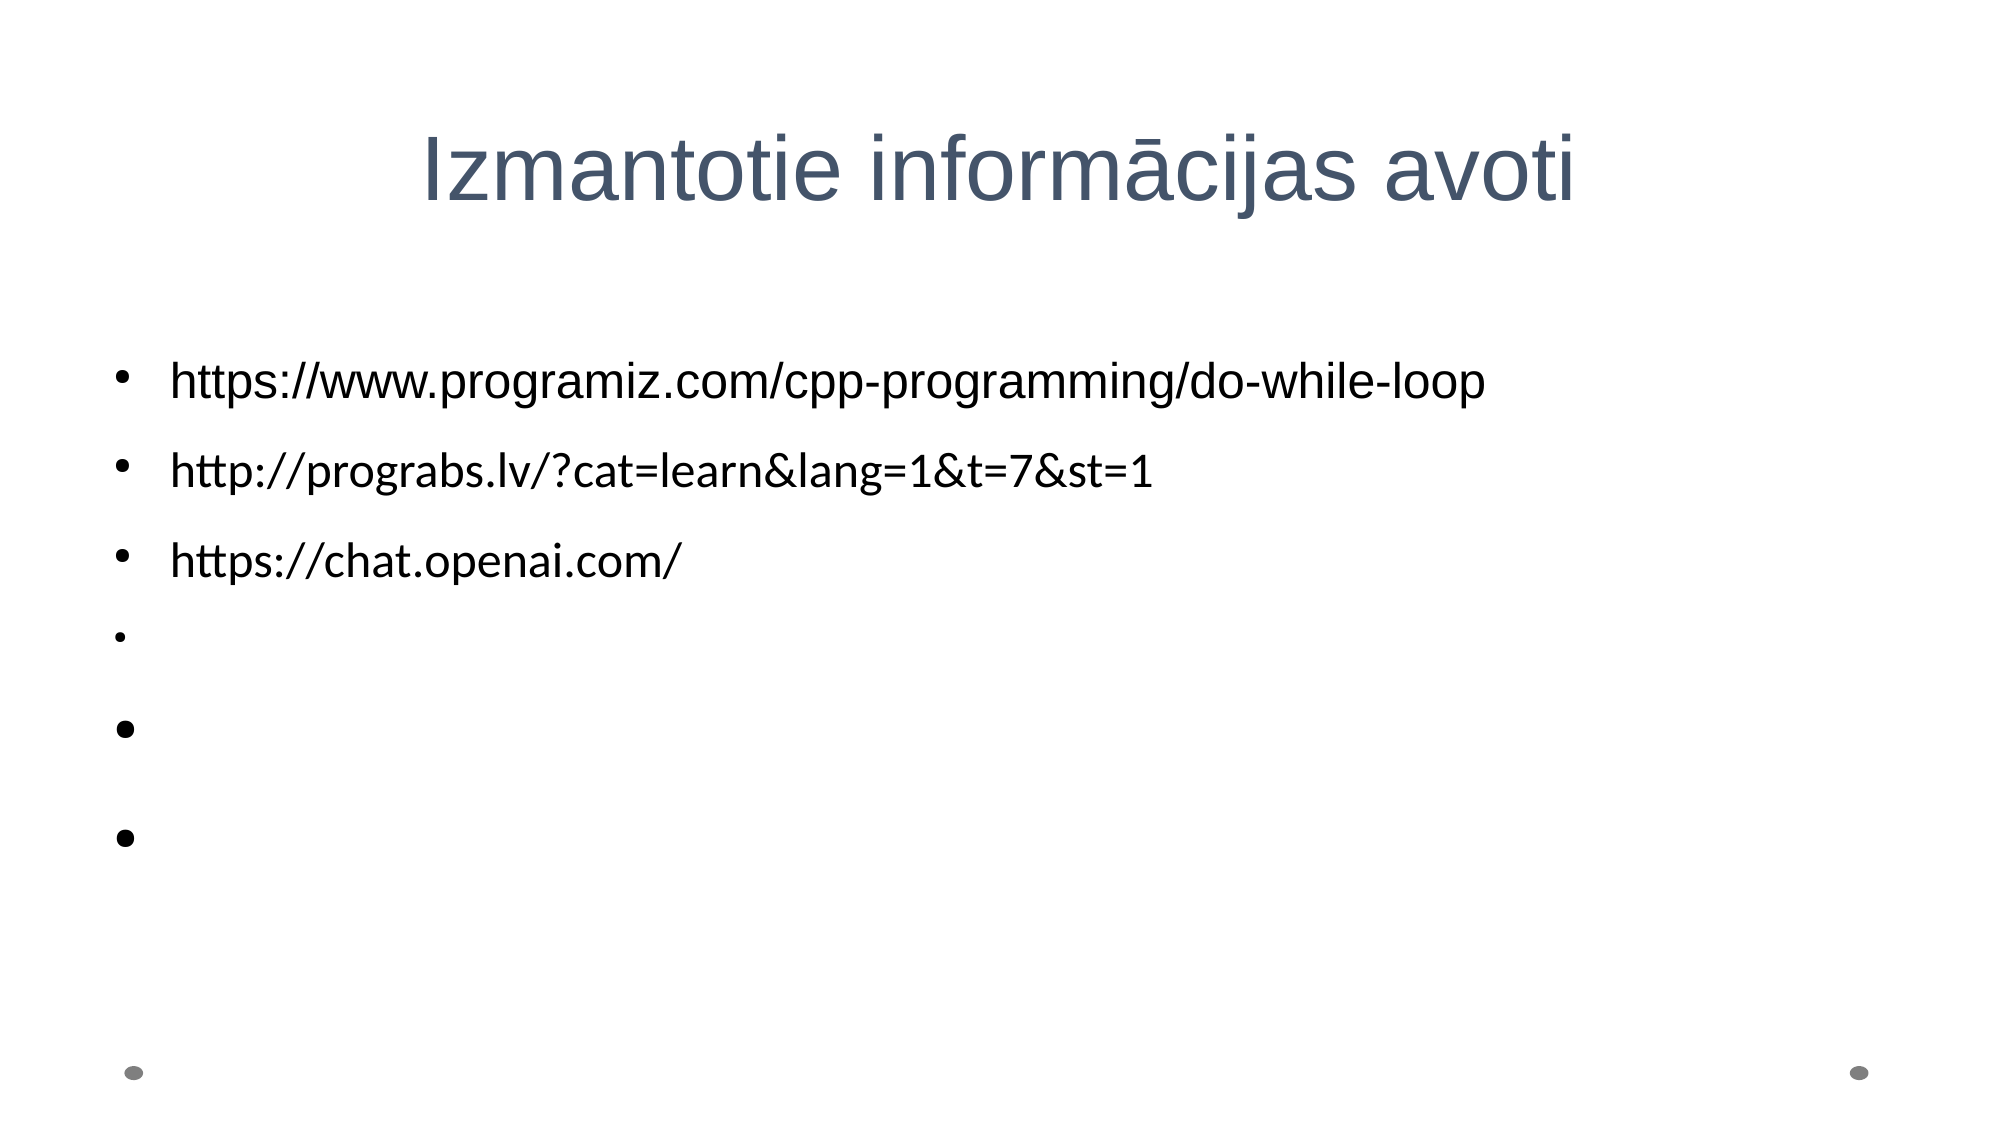

# Izmantotie informācijas avoti
https://www.programiz.com/cpp-programming/do-while-loop
http://prograbs.lv/?cat=learn&lang=1&t=7&st=1
https://chat.openai.com/